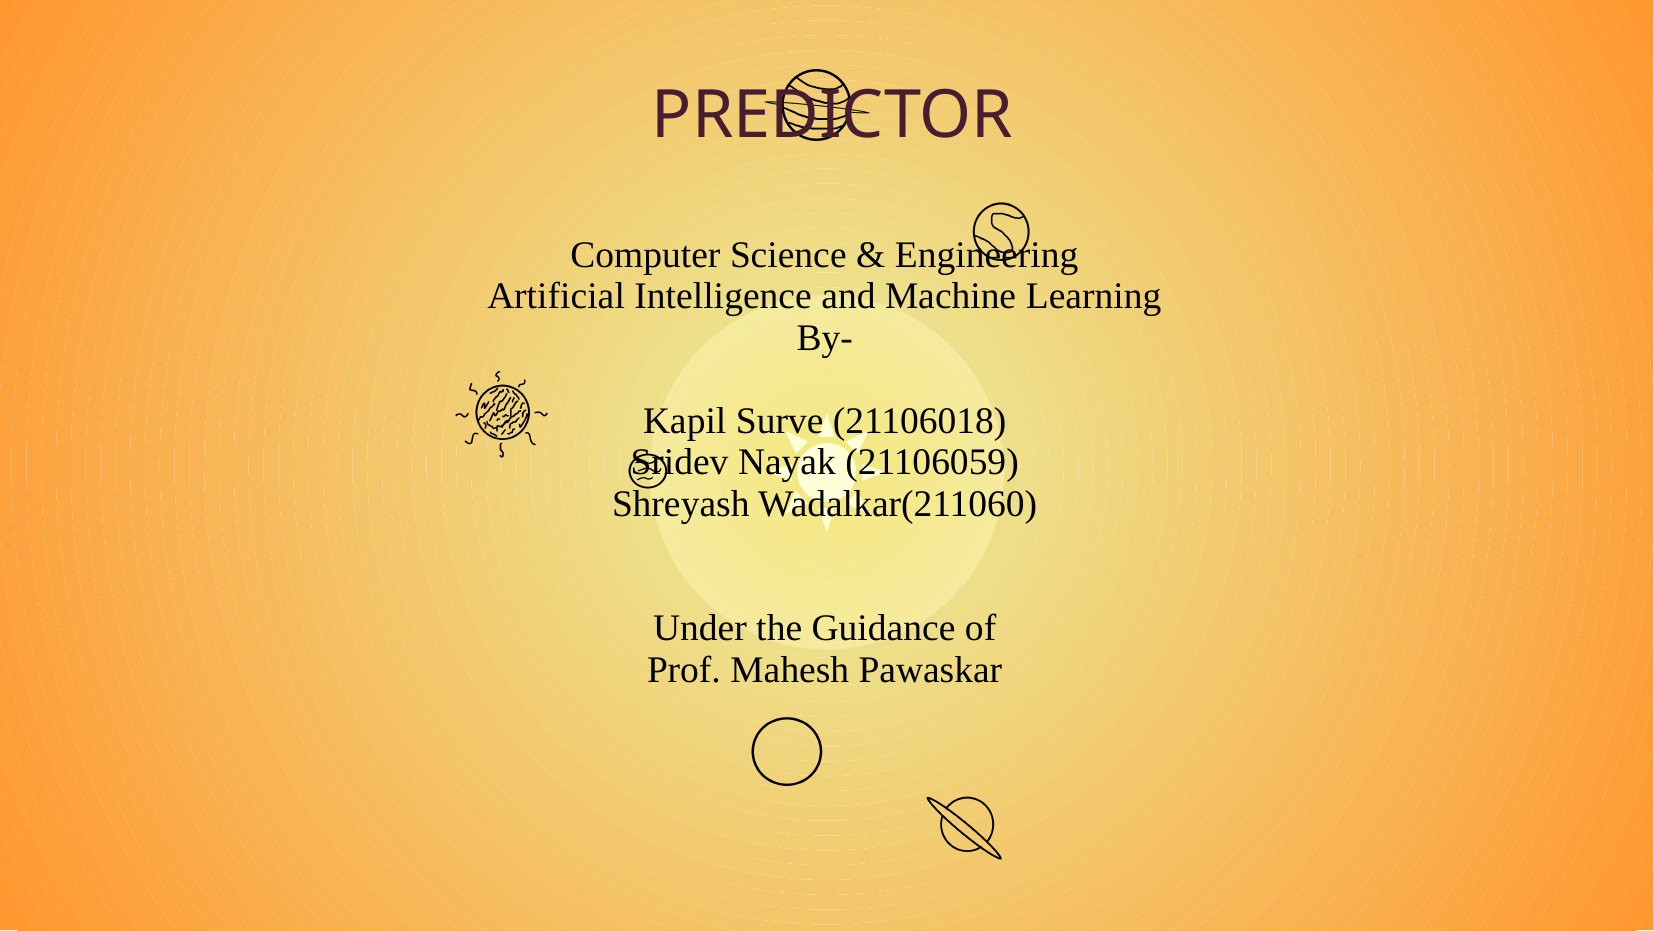

PREDICTOR
Computer Science & Engineering
Artificial Intelligence and Machine Learning
By-
Kapil Surve (21106018)
Sridev Nayak (21106059)
Shreyash Wadalkar(211060)
Under the Guidance of
Prof. Mahesh Pawaskar